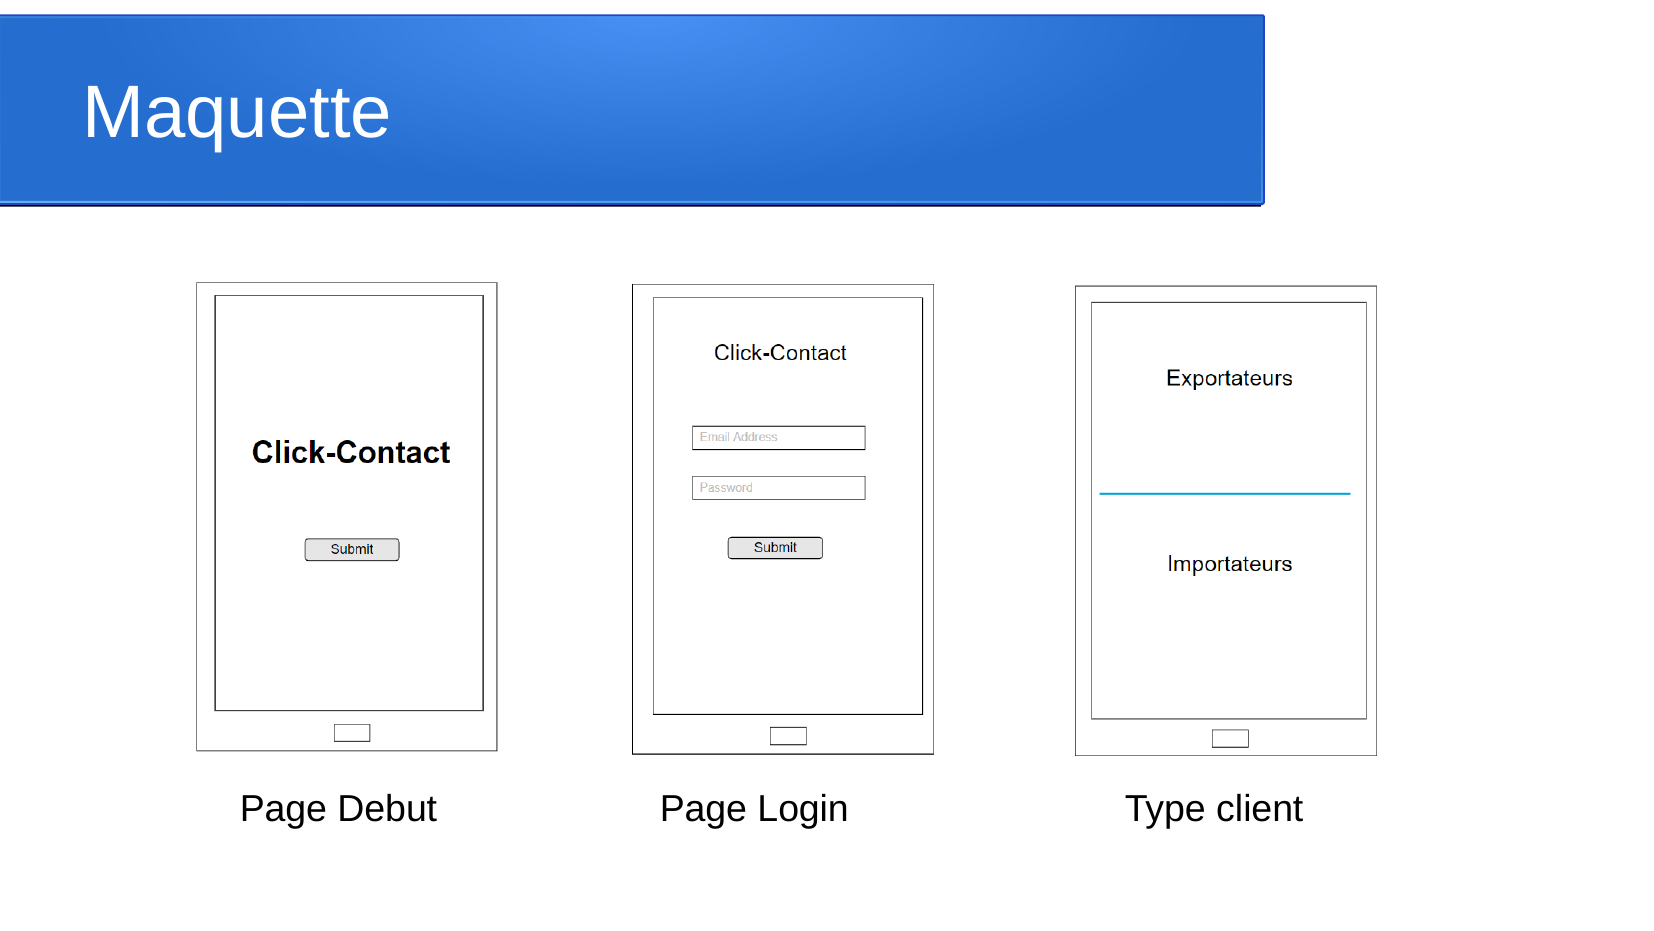

# Maquette
Page Debut
Page Login
Type client